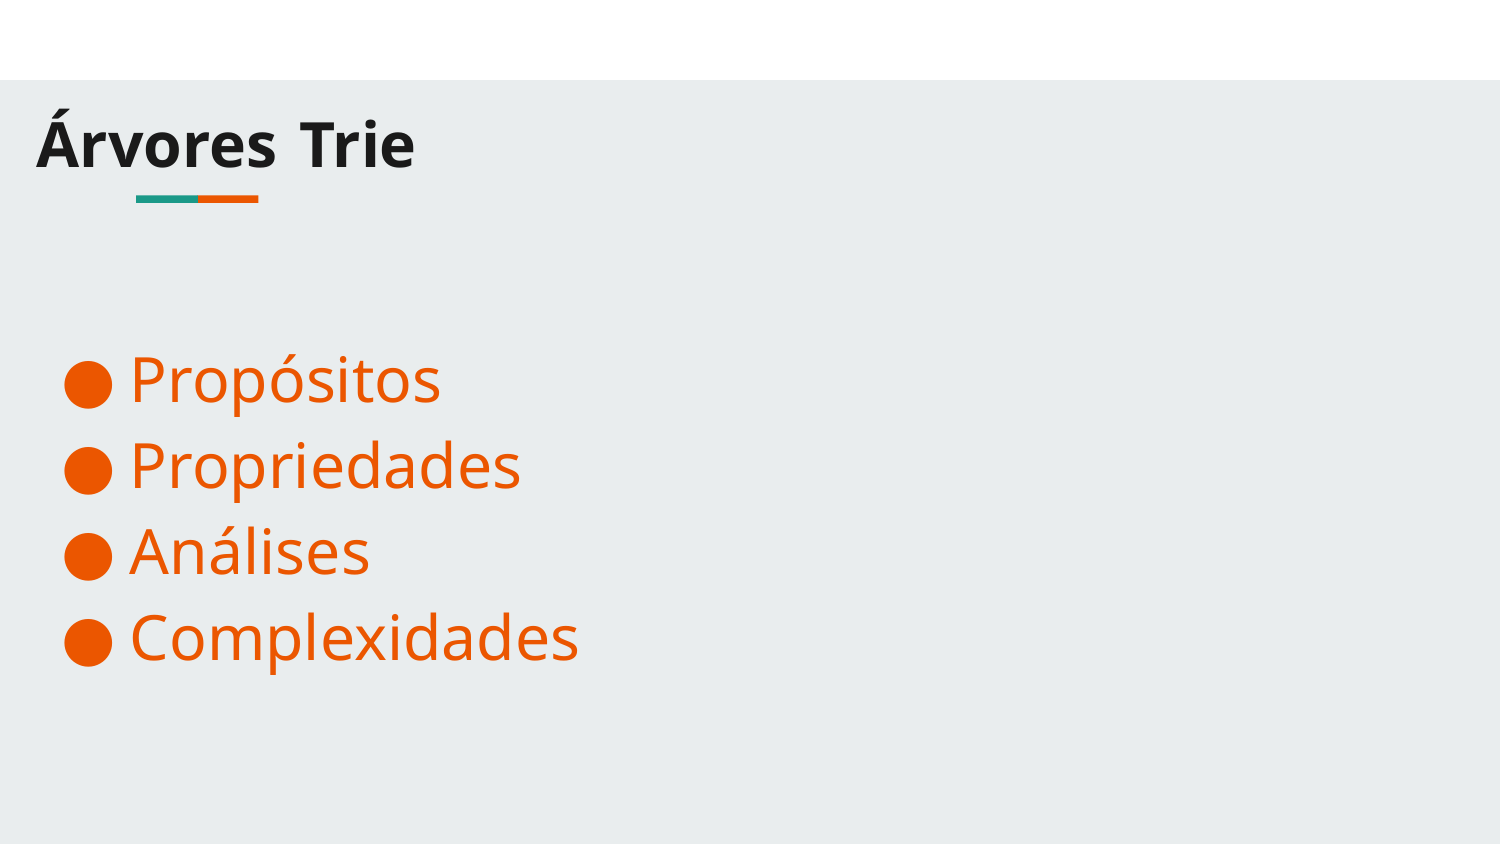

# Árvores Trie
Propósitos
Propriedades
Análises
Complexidades